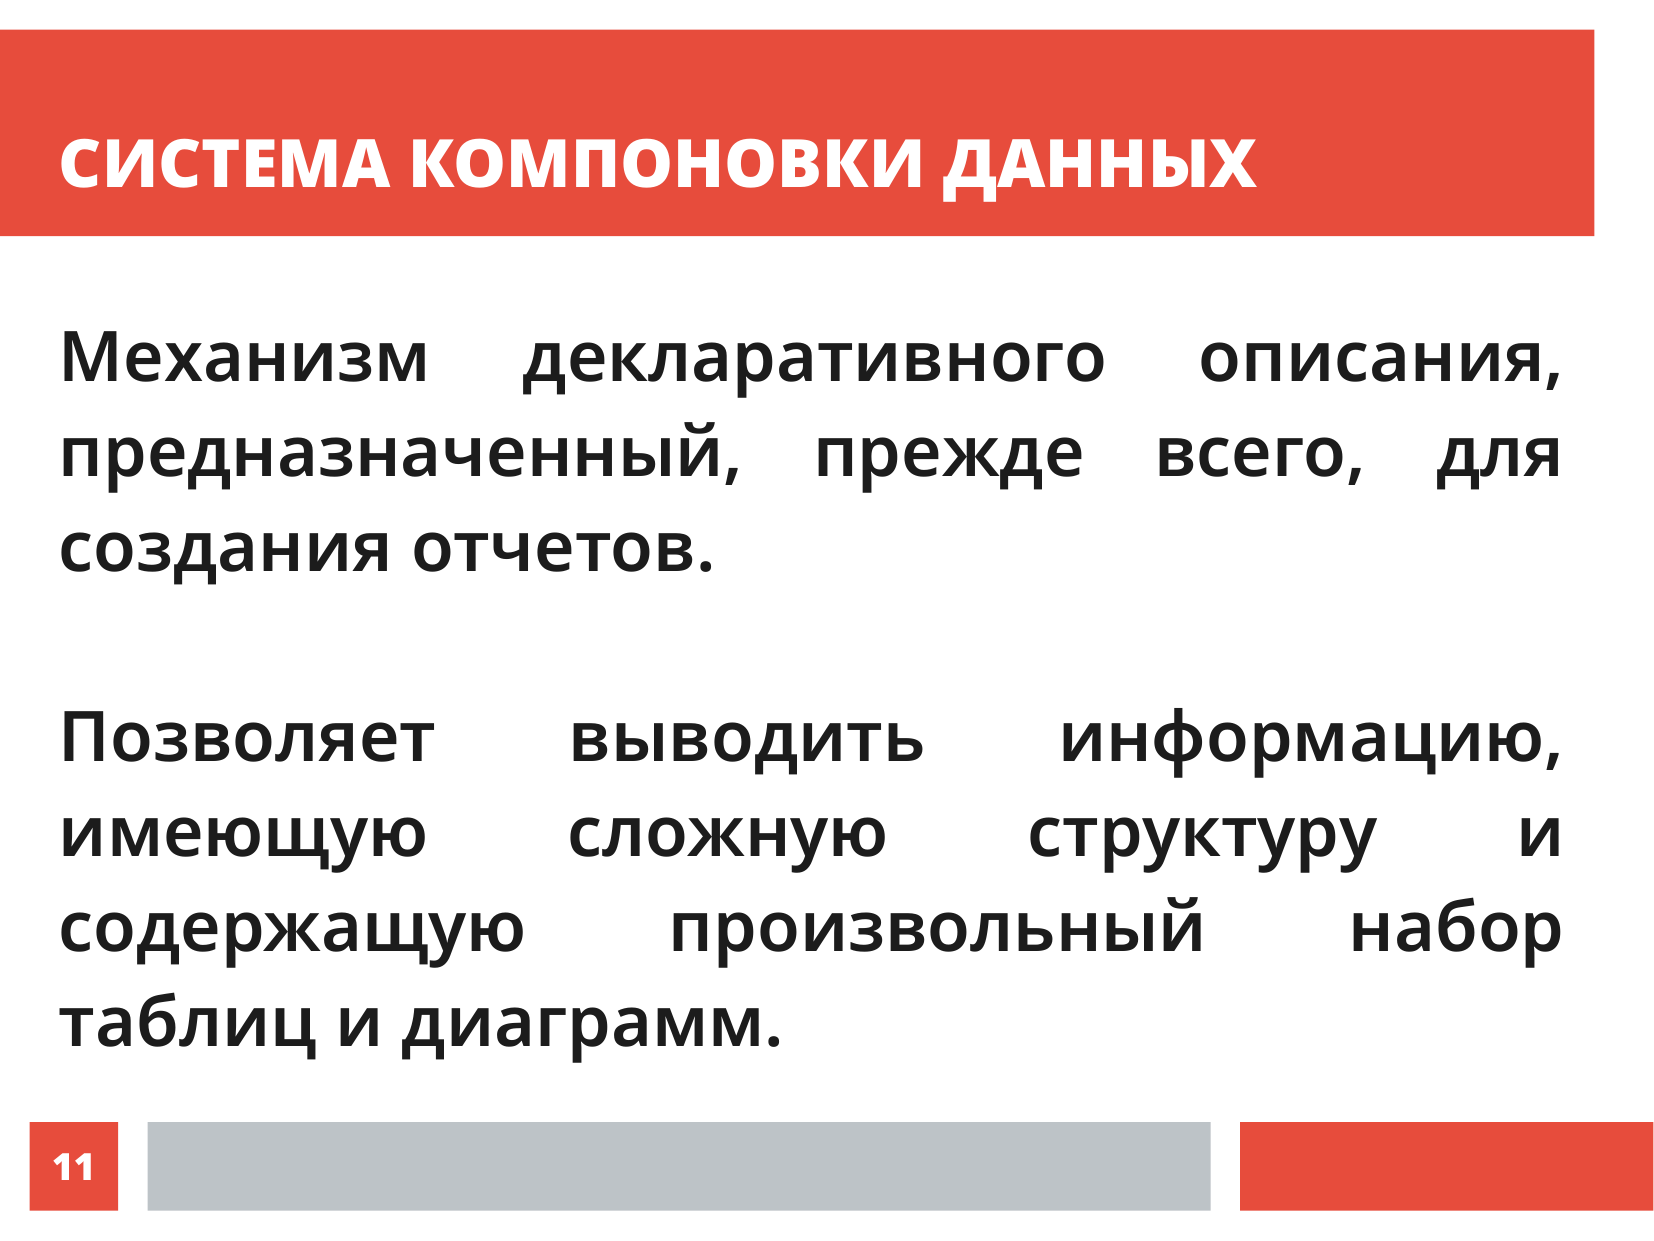

# СИСТЕМА КОМПОНОВКИ ДАННЫХ
Механизм декларативного описания, предназначенный, прежде всего, для создания отчетов.
Позволяет выводить информацию, имеющую сложную структуру и содержащую произвольный набор таблиц и диаграмм.
11